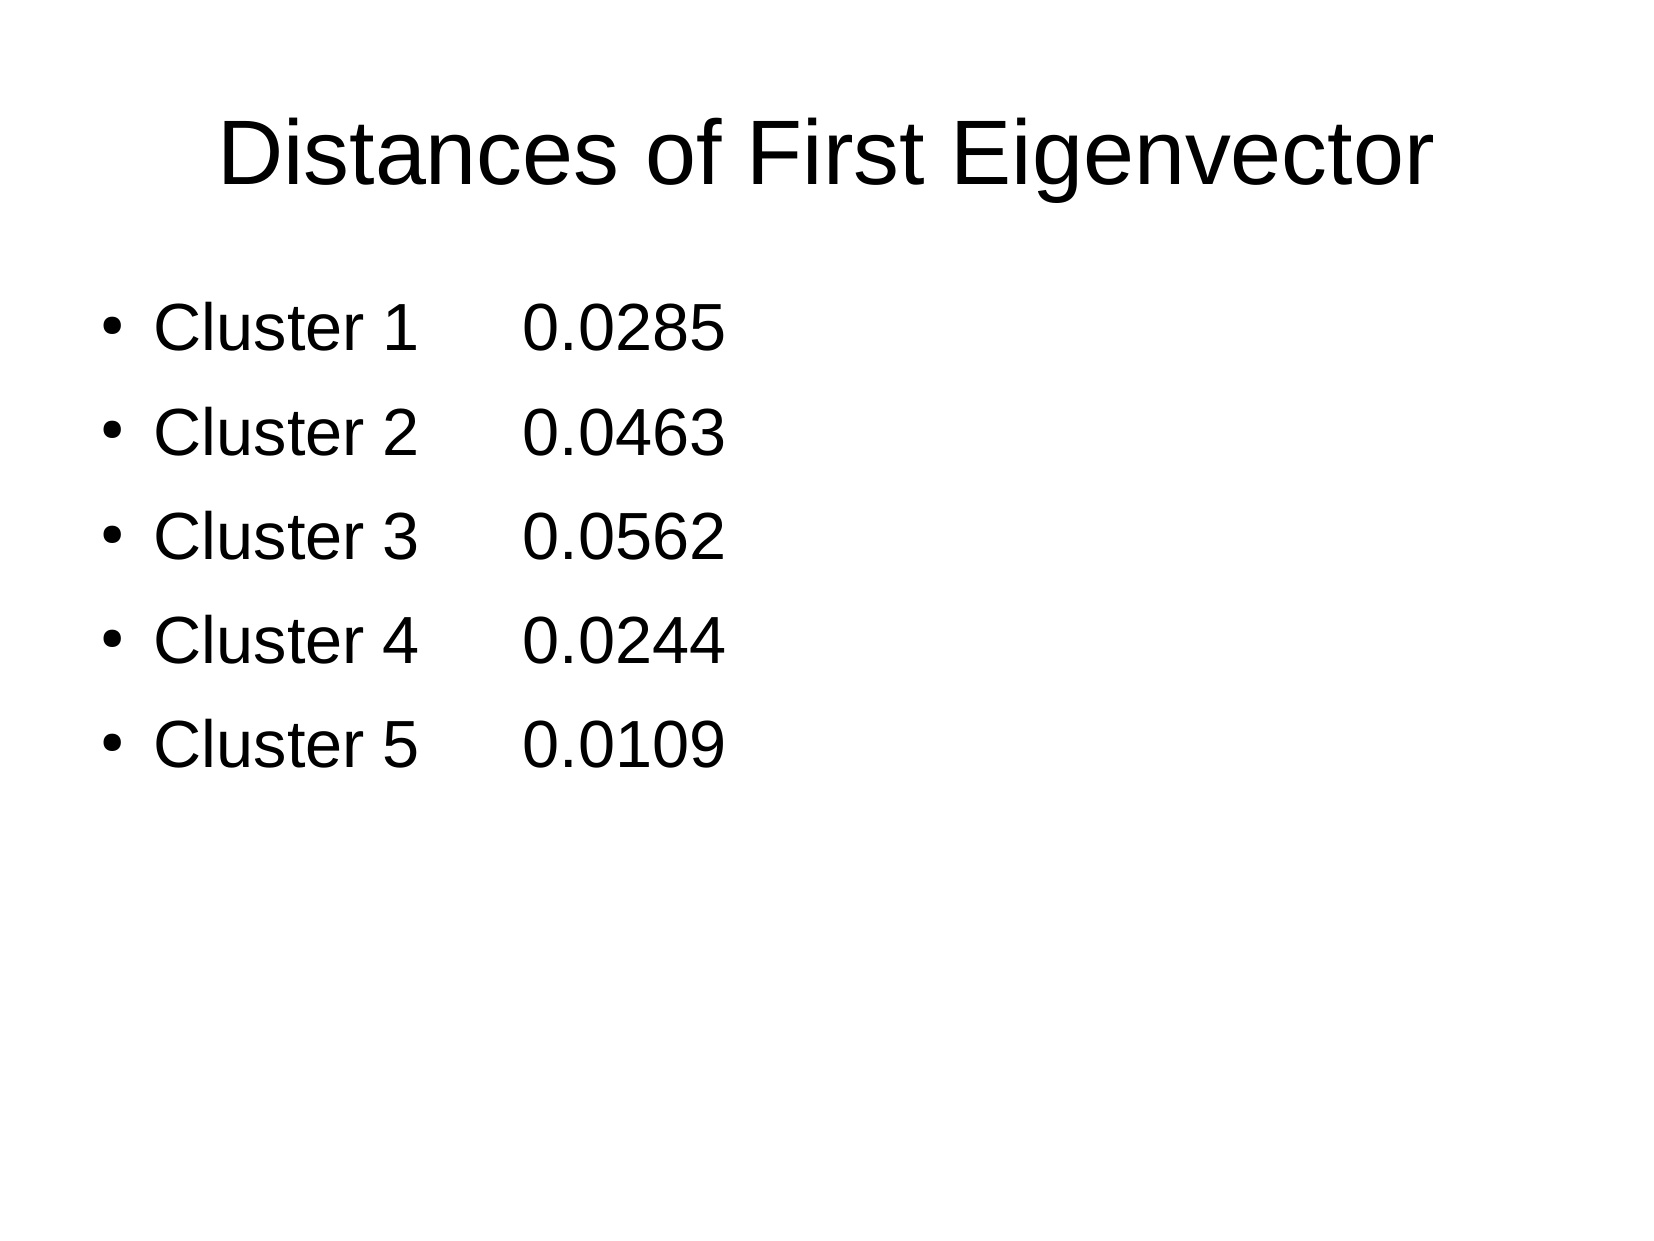

# Distances of First Eigenvector
Cluster 1		0.0285
Cluster 2		0.0463
Cluster 3		0.0562
Cluster 4		0.0244
Cluster 5		0.0109